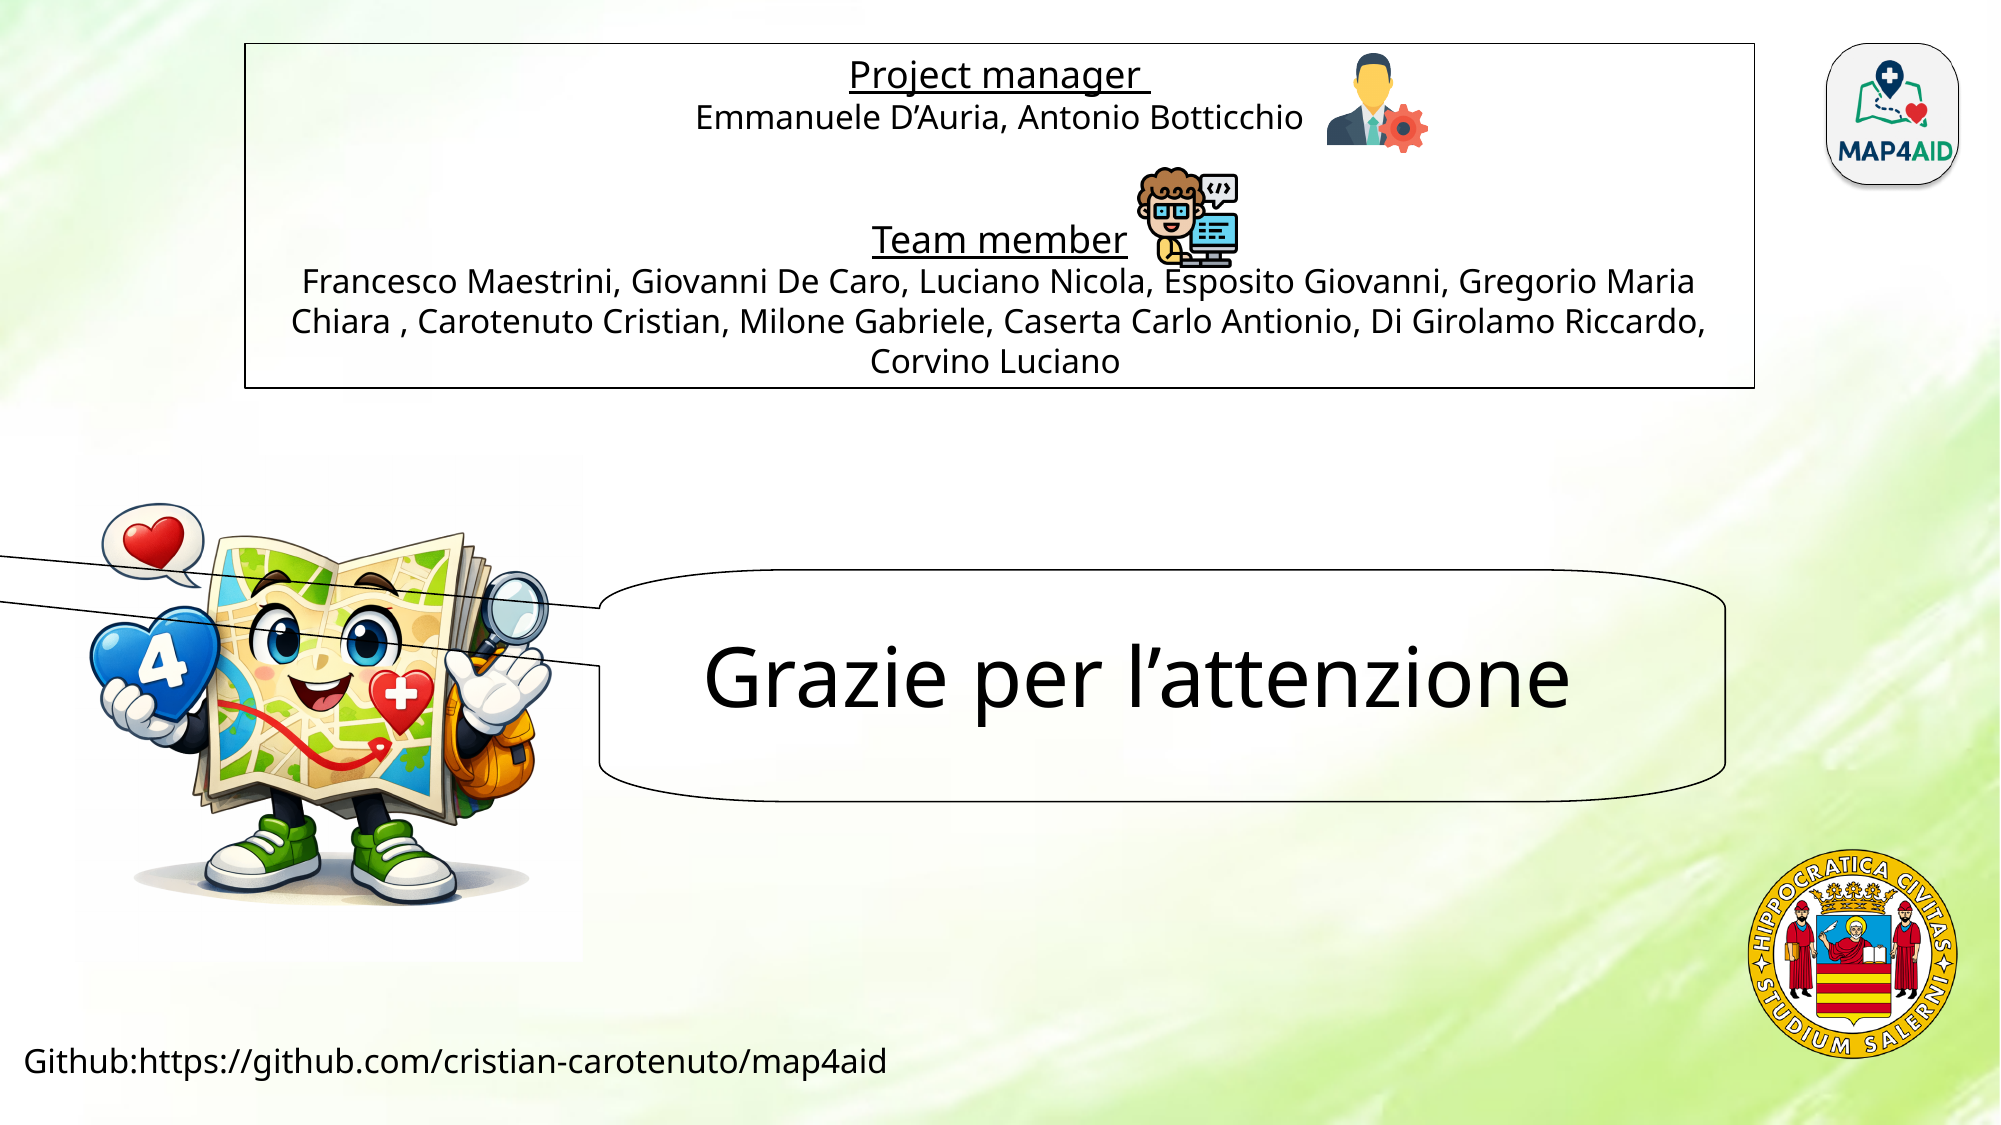

Project manager
Emmanuele D’Auria, Antonio Botticchio
Team member
Francesco Maestrini, Giovanni De Caro, Luciano Nicola, Esposito Giovanni, Gregorio Maria Chiara , Carotenuto Cristian, Milone Gabriele, Caserta Carlo Antionio, Di Girolamo Riccardo, Corvino Luciano
Grazie per l’attenzione
Github:https://github.com/cristian-carotenuto/map4aid